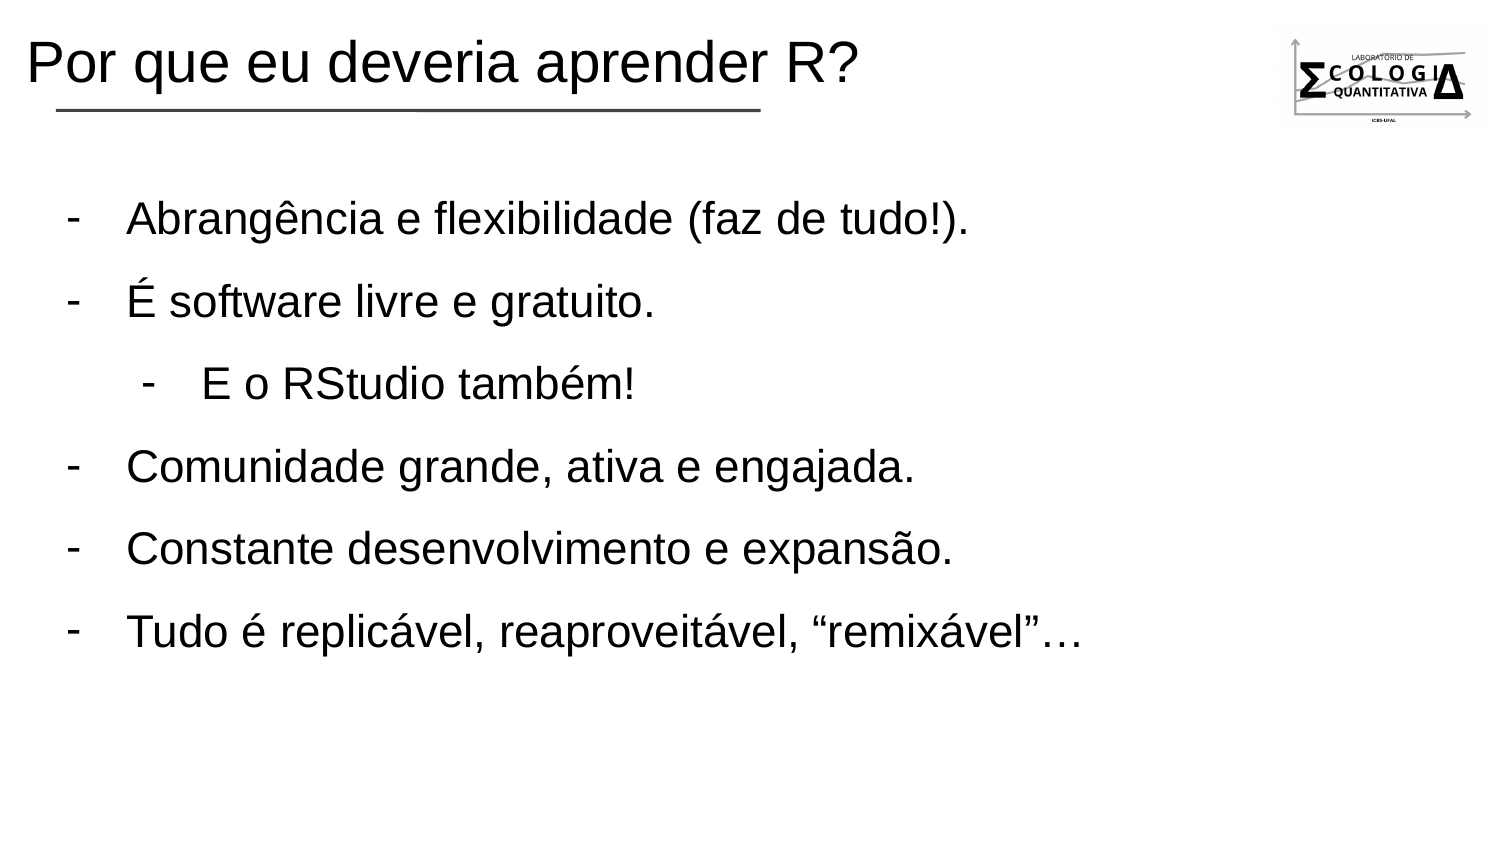

Por que eu deveria aprender R?
Abrangência e flexibilidade (faz de tudo!).
É software livre e gratuito.
E o RStudio também!
Comunidade grande, ativa e engajada.
Constante desenvolvimento e expansão.
Tudo é replicável, reaproveitável, “remixável”…